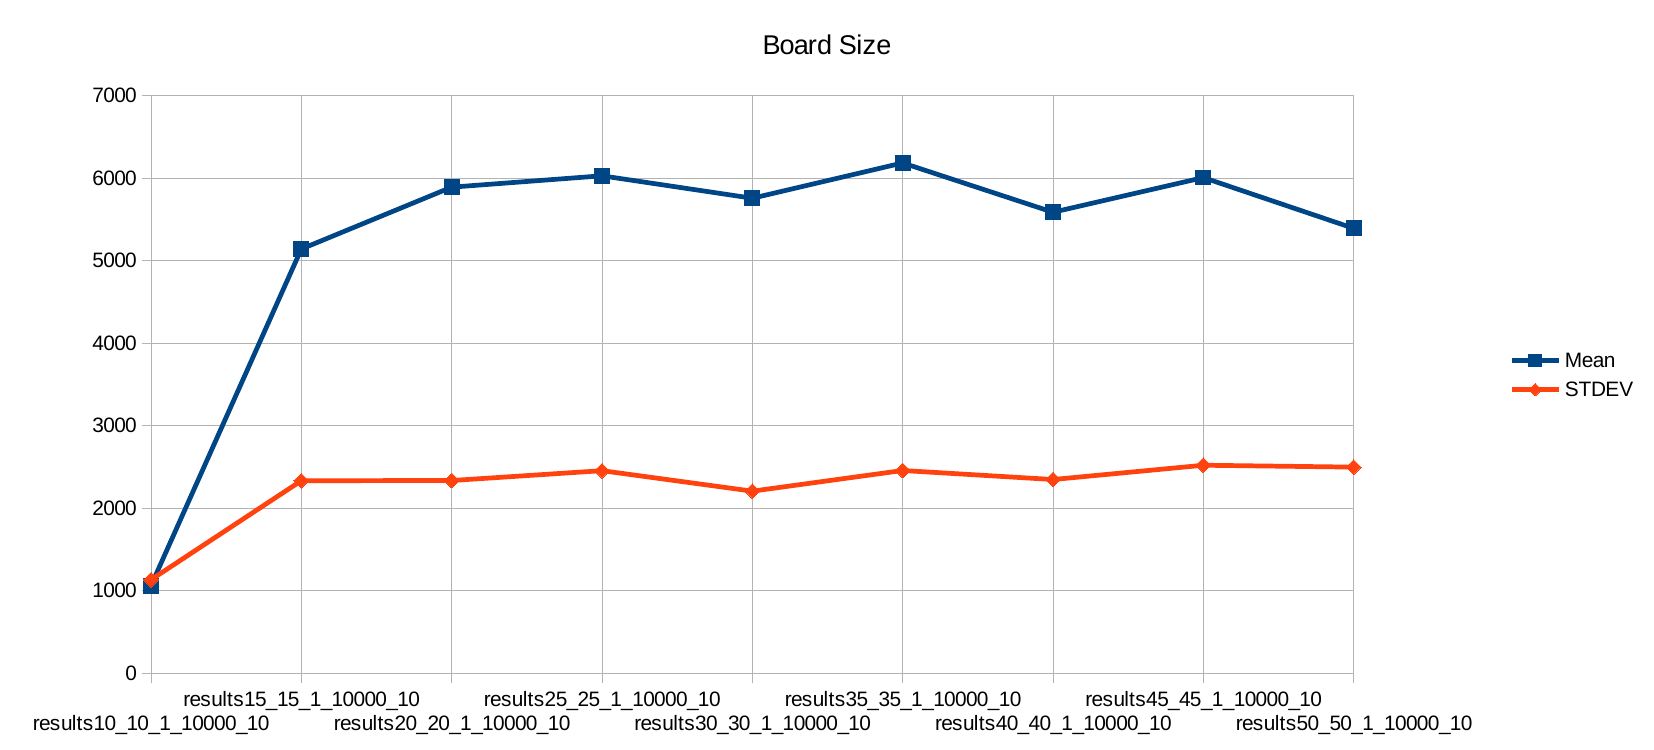

### Chart: Board Size
| Category | Mean | STDEV |
|---|---|---|
| results10_10_1_10000_10 | 1061.06 | 1132.586576 |
| results15_15_1_10000_10 | 5141.605381 | 2332.925998 |
| results20_20_1_10000_10 | 5891.644909 | 2335.12446 |
| results25_25_1_10000_10 | 6029.345794 | 2454.659595 |
| results30_30_1_10000_10 | 5757.051213 | 2206.194013 |
| results35_35_1_10000_10 | 6184.99361 | 2456.64336 |
| results40_40_1_10000_10 | 5587.776675 | 2347.156752 |
| results45_45_1_10000_10 | 6007.823729 | 2520.710171 |
| results50_50_1_10000_10 | 5391.723288 | 2497.704416 |